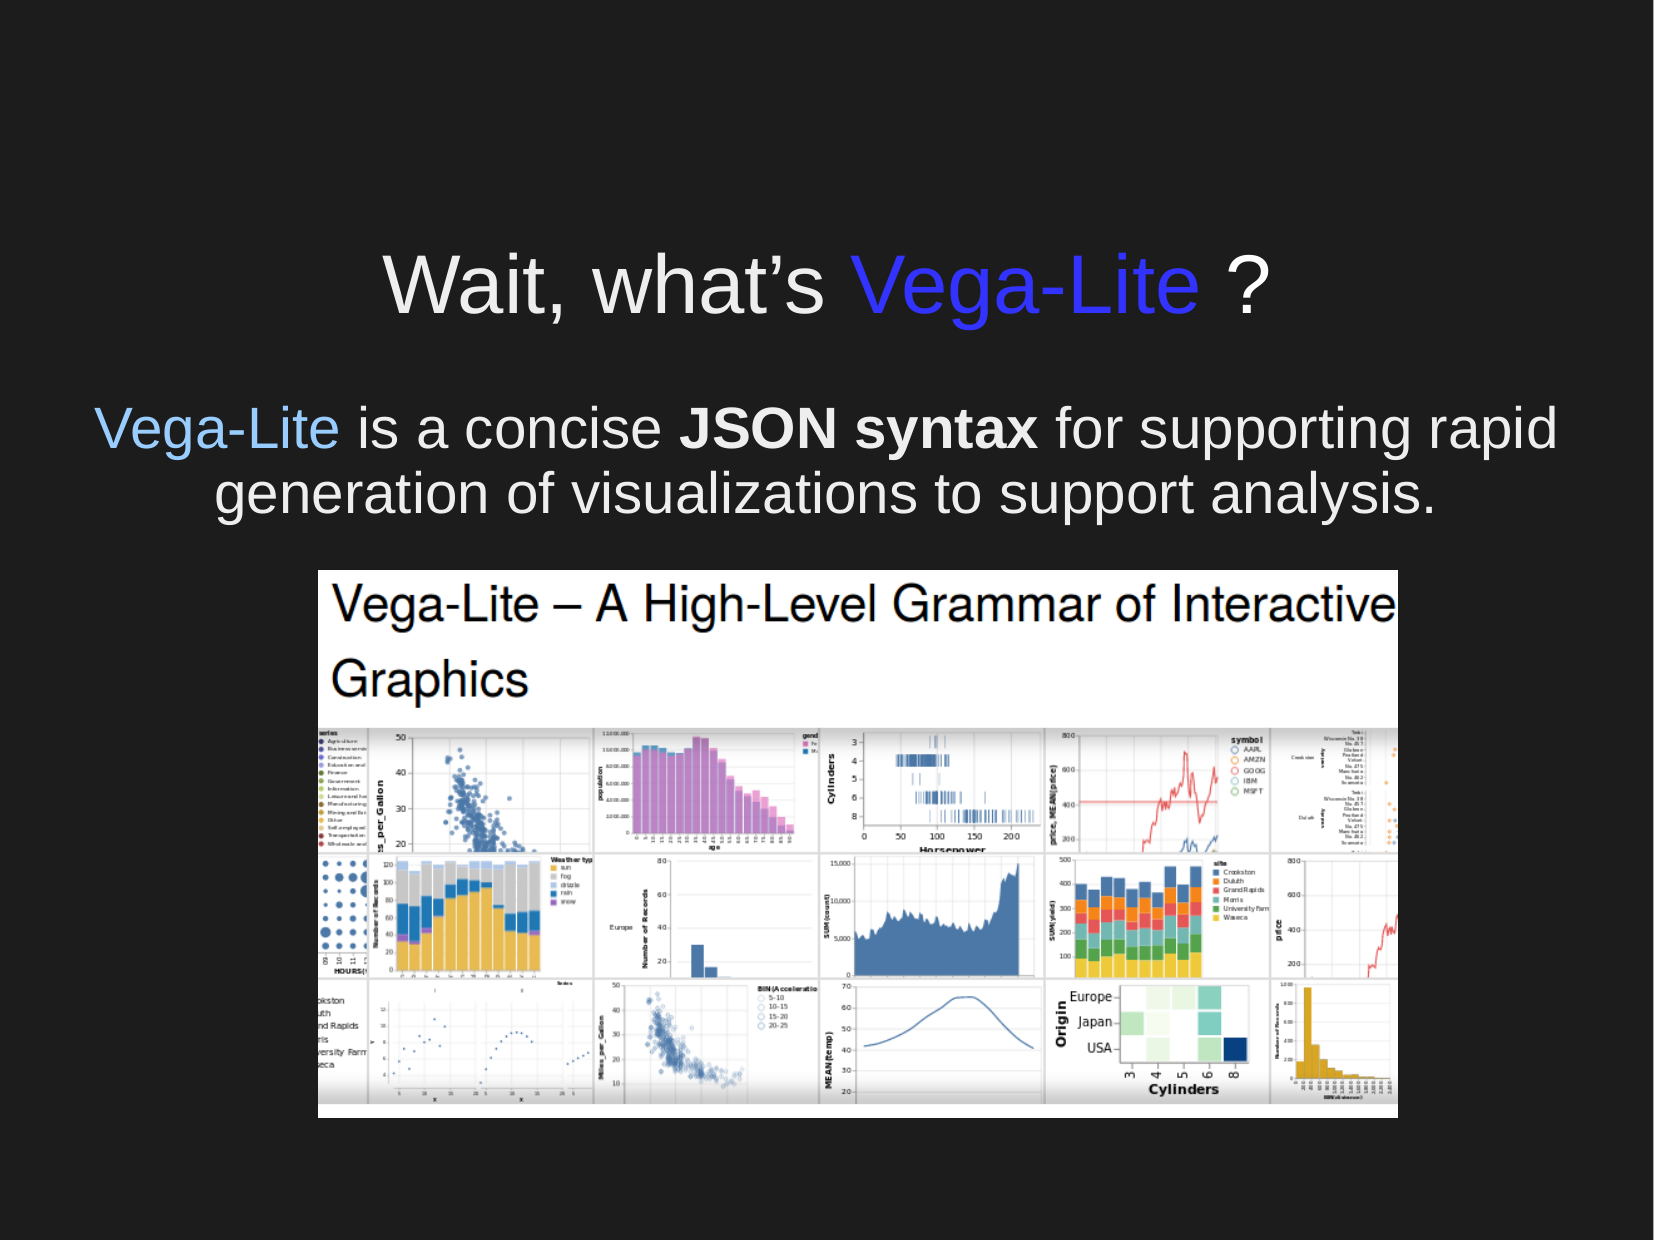

Wait, what’s Vega-Lite ?
Vega-Lite is a concise JSON syntax for supporting rapid generation of visualizations to support analysis.